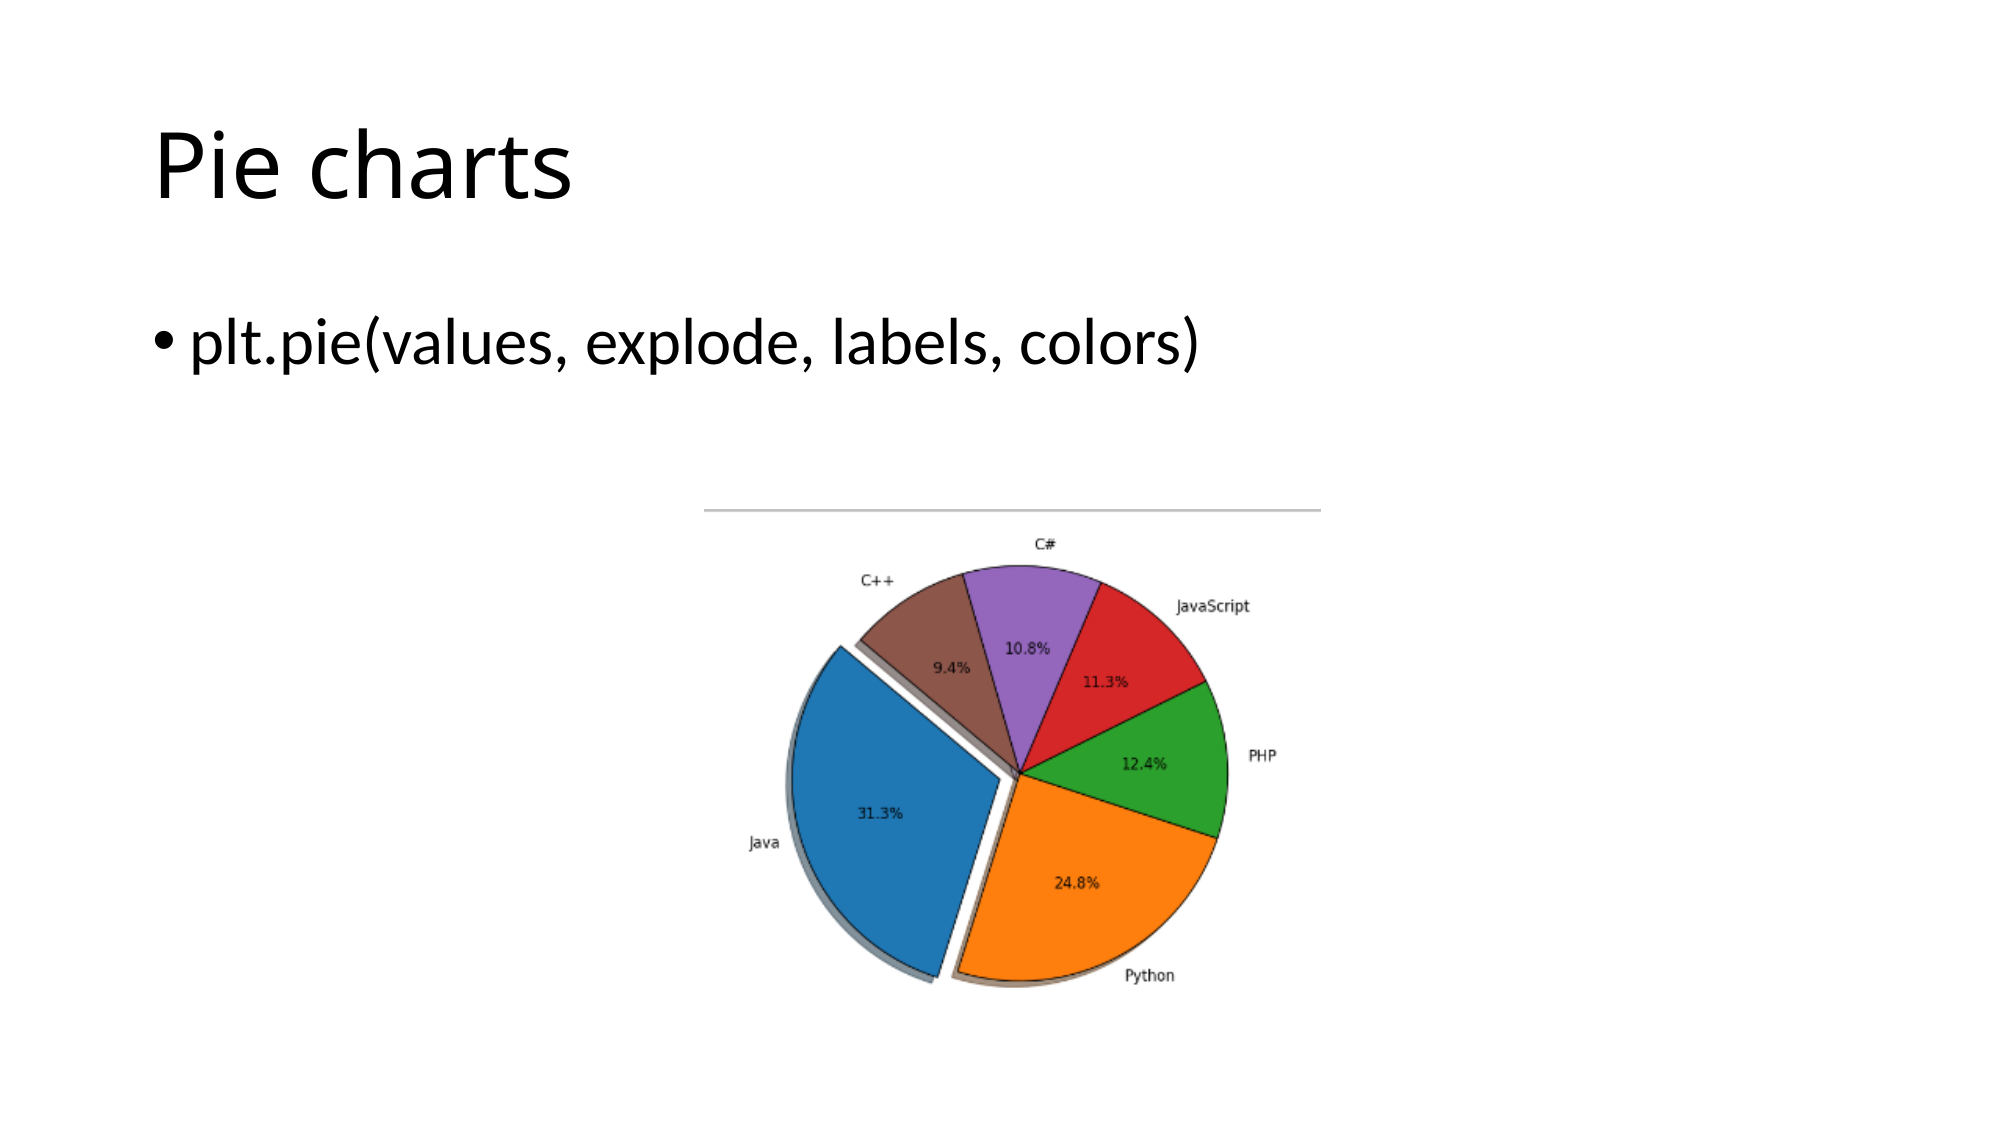

# Pie charts
plt.pie(values, explode, labels, colors)